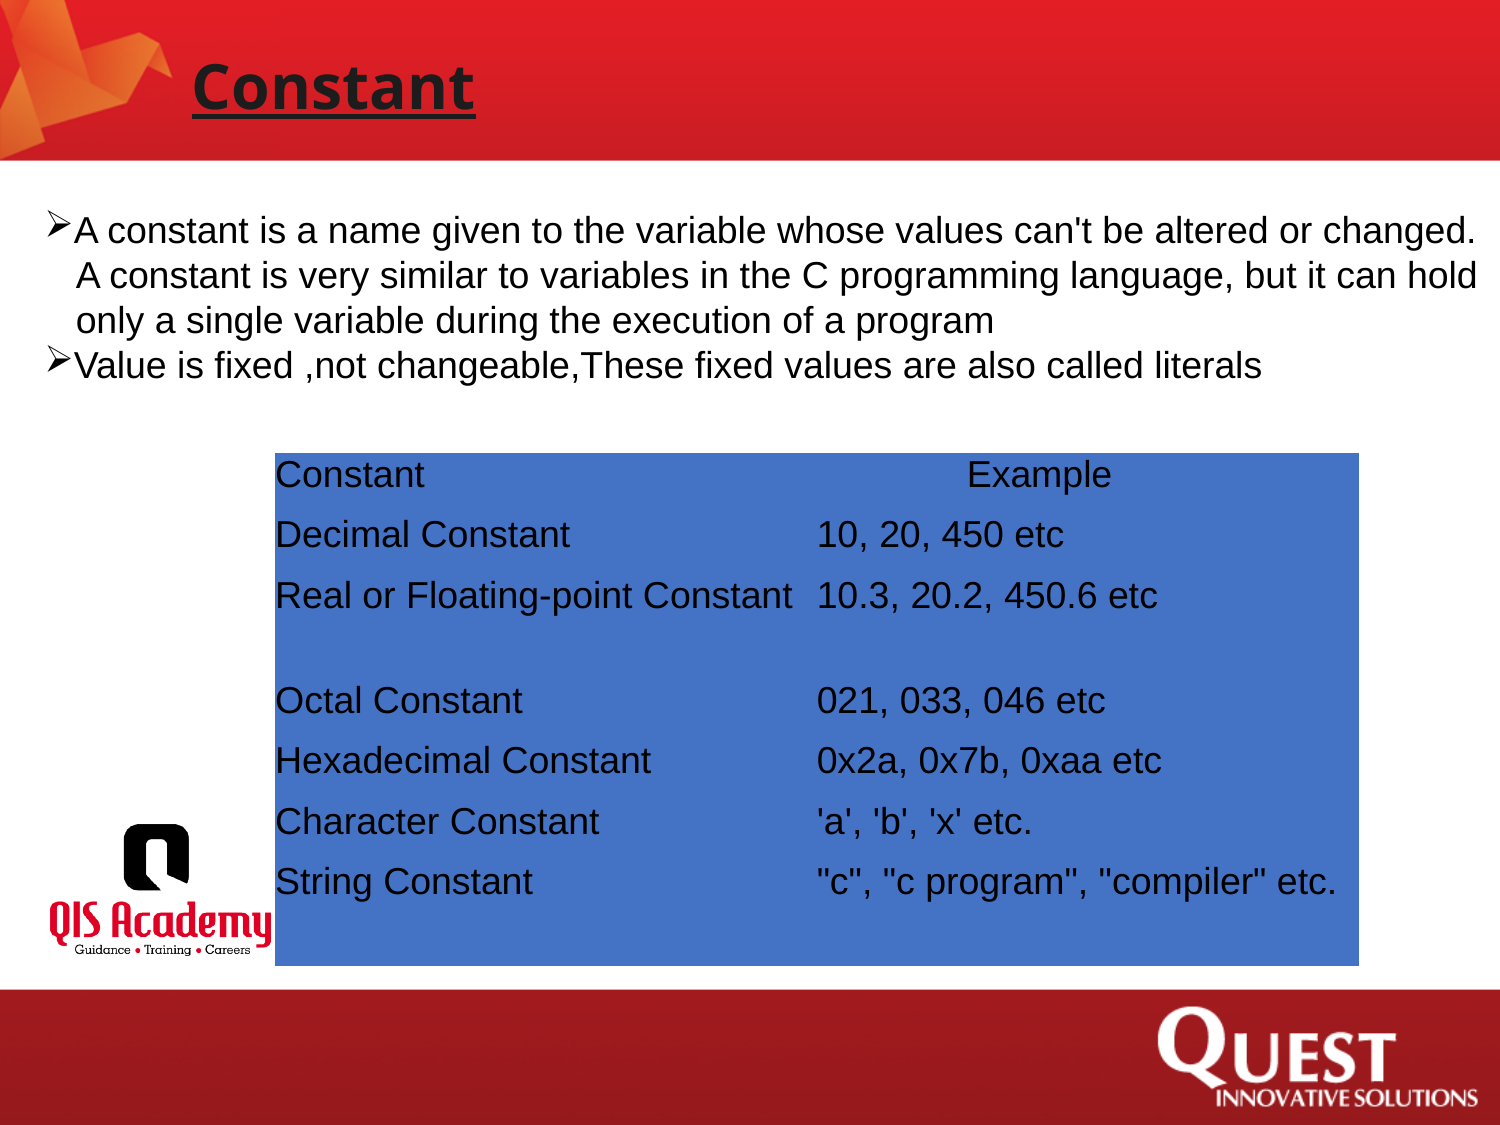

# Constant
A constant is a name given to the variable whose values can't be altered or changed.
 A constant is very similar to variables in the C programming language, but it can hold
 only a single variable during the execution of a program
Value is fixed ,not changeable,These fixed values are also called literals
| Constant | Example |
| --- | --- |
| Decimal Constant | 10, 20, 450 etc |
| Real or Floating-point Constant | 10.3, 20.2, 450.6 etc |
| Octal Constant | 021, 033, 046 etc |
| Hexadecimal Constant | 0x2a, 0x7b, 0xaa etc |
| Character Constant | 'a', 'b', 'x' etc. |
| String Constant | "c", "c program", "compiler" etc. |